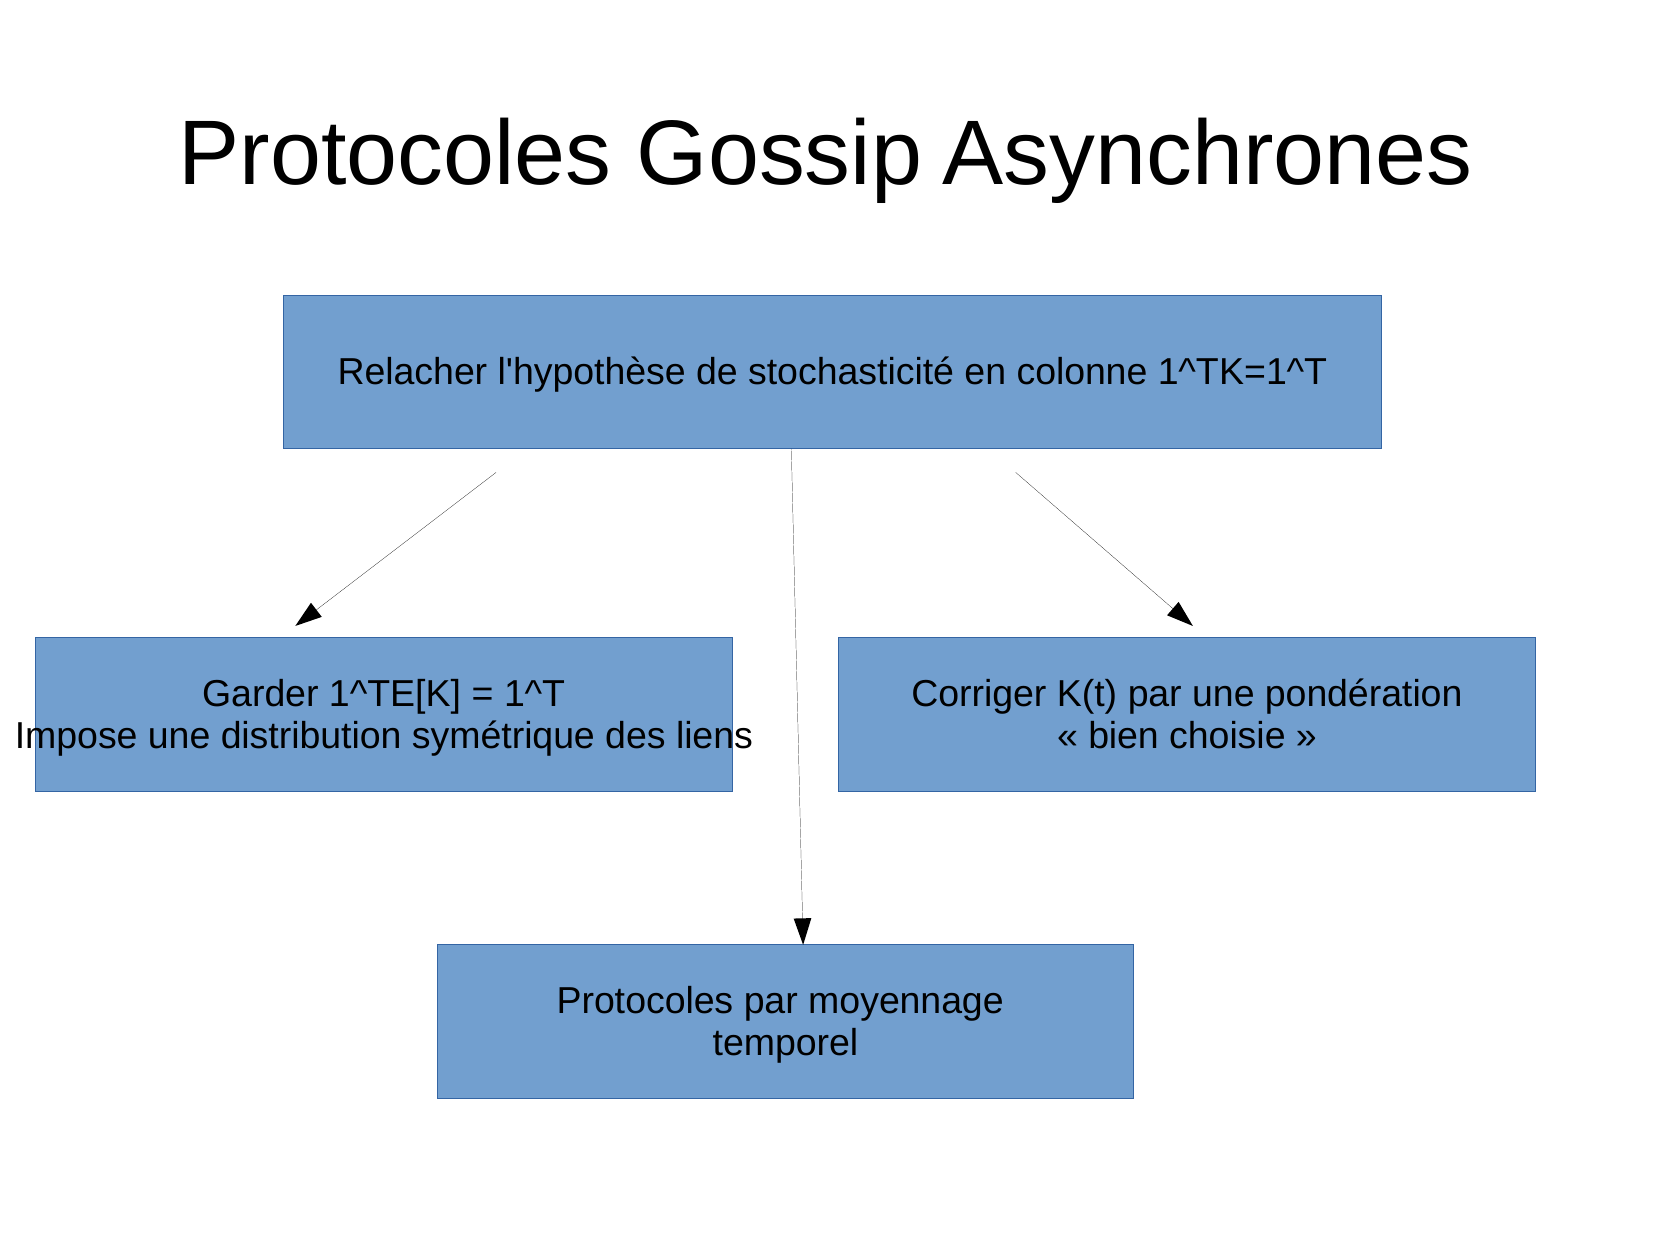

# Protocoles Gossip Asynchrones
Relacher l'hypothèse de stochasticité en colonne 1^TK=1^T
Garder 1^TE[K] = 1^T
Impose une distribution symétrique des liens
Corriger K(t) par une pondération
« bien choisie »
Protocoles par moyennage
temporel